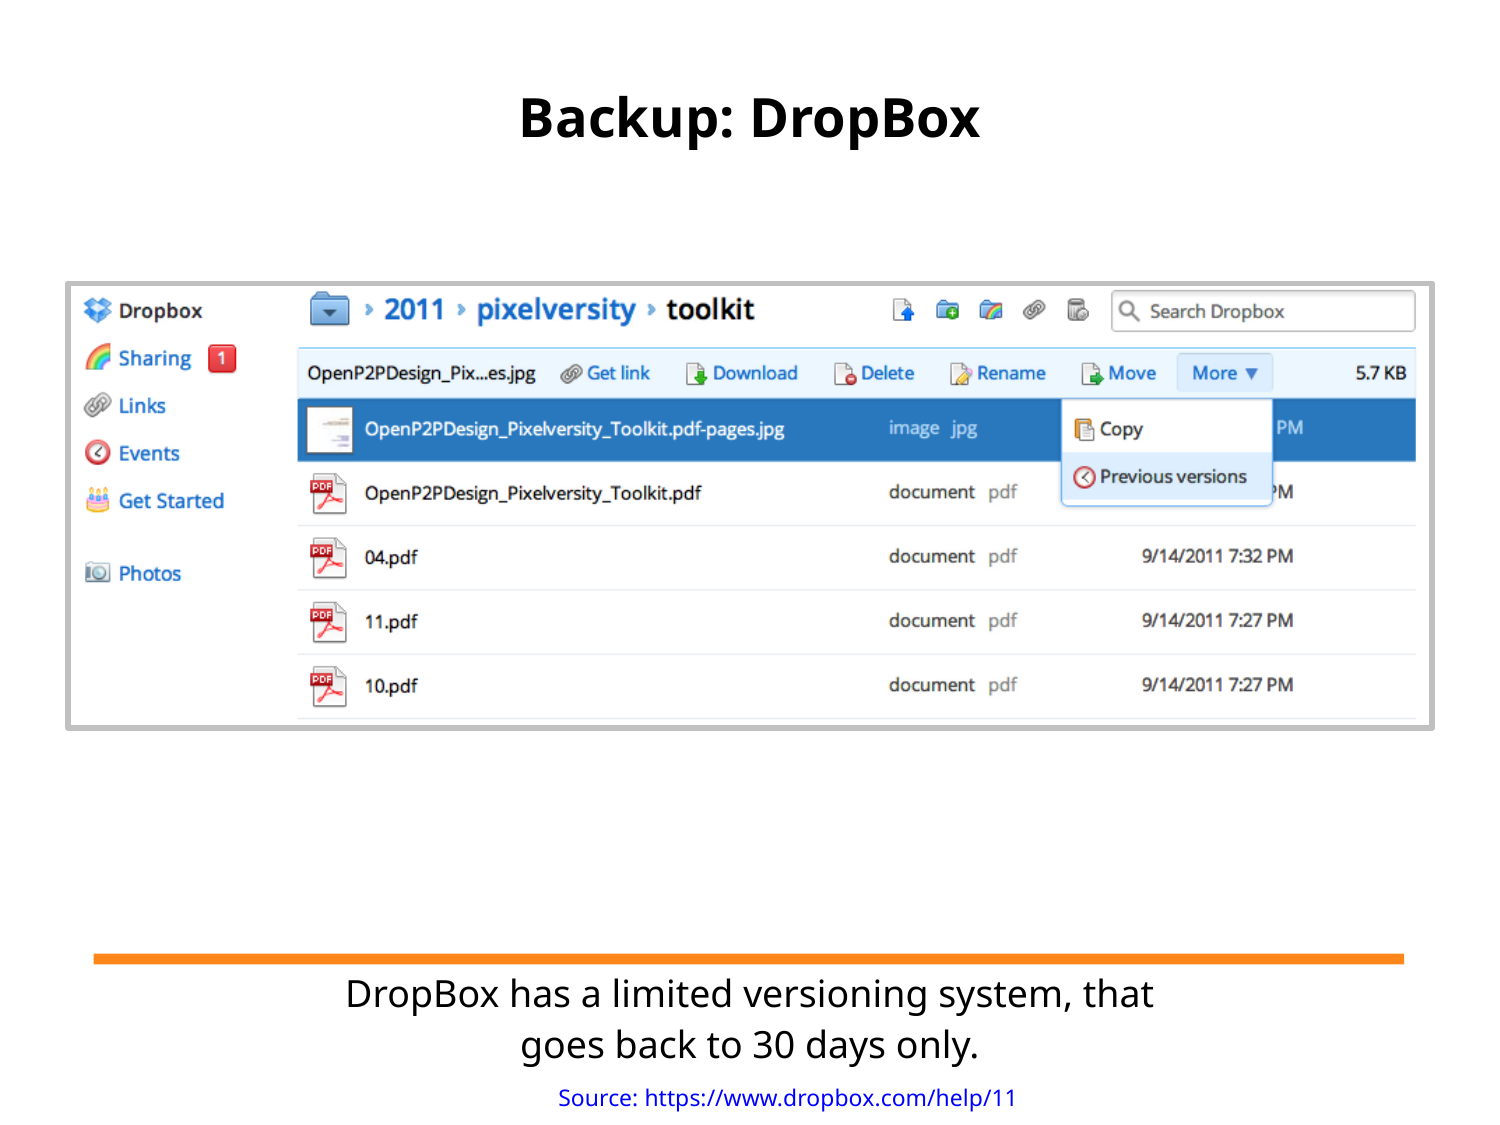

# Backup: DropBox
DropBox has a limited versioning system, that goes back to 30 days only.
Source: https://www.dropbox.com/help/11